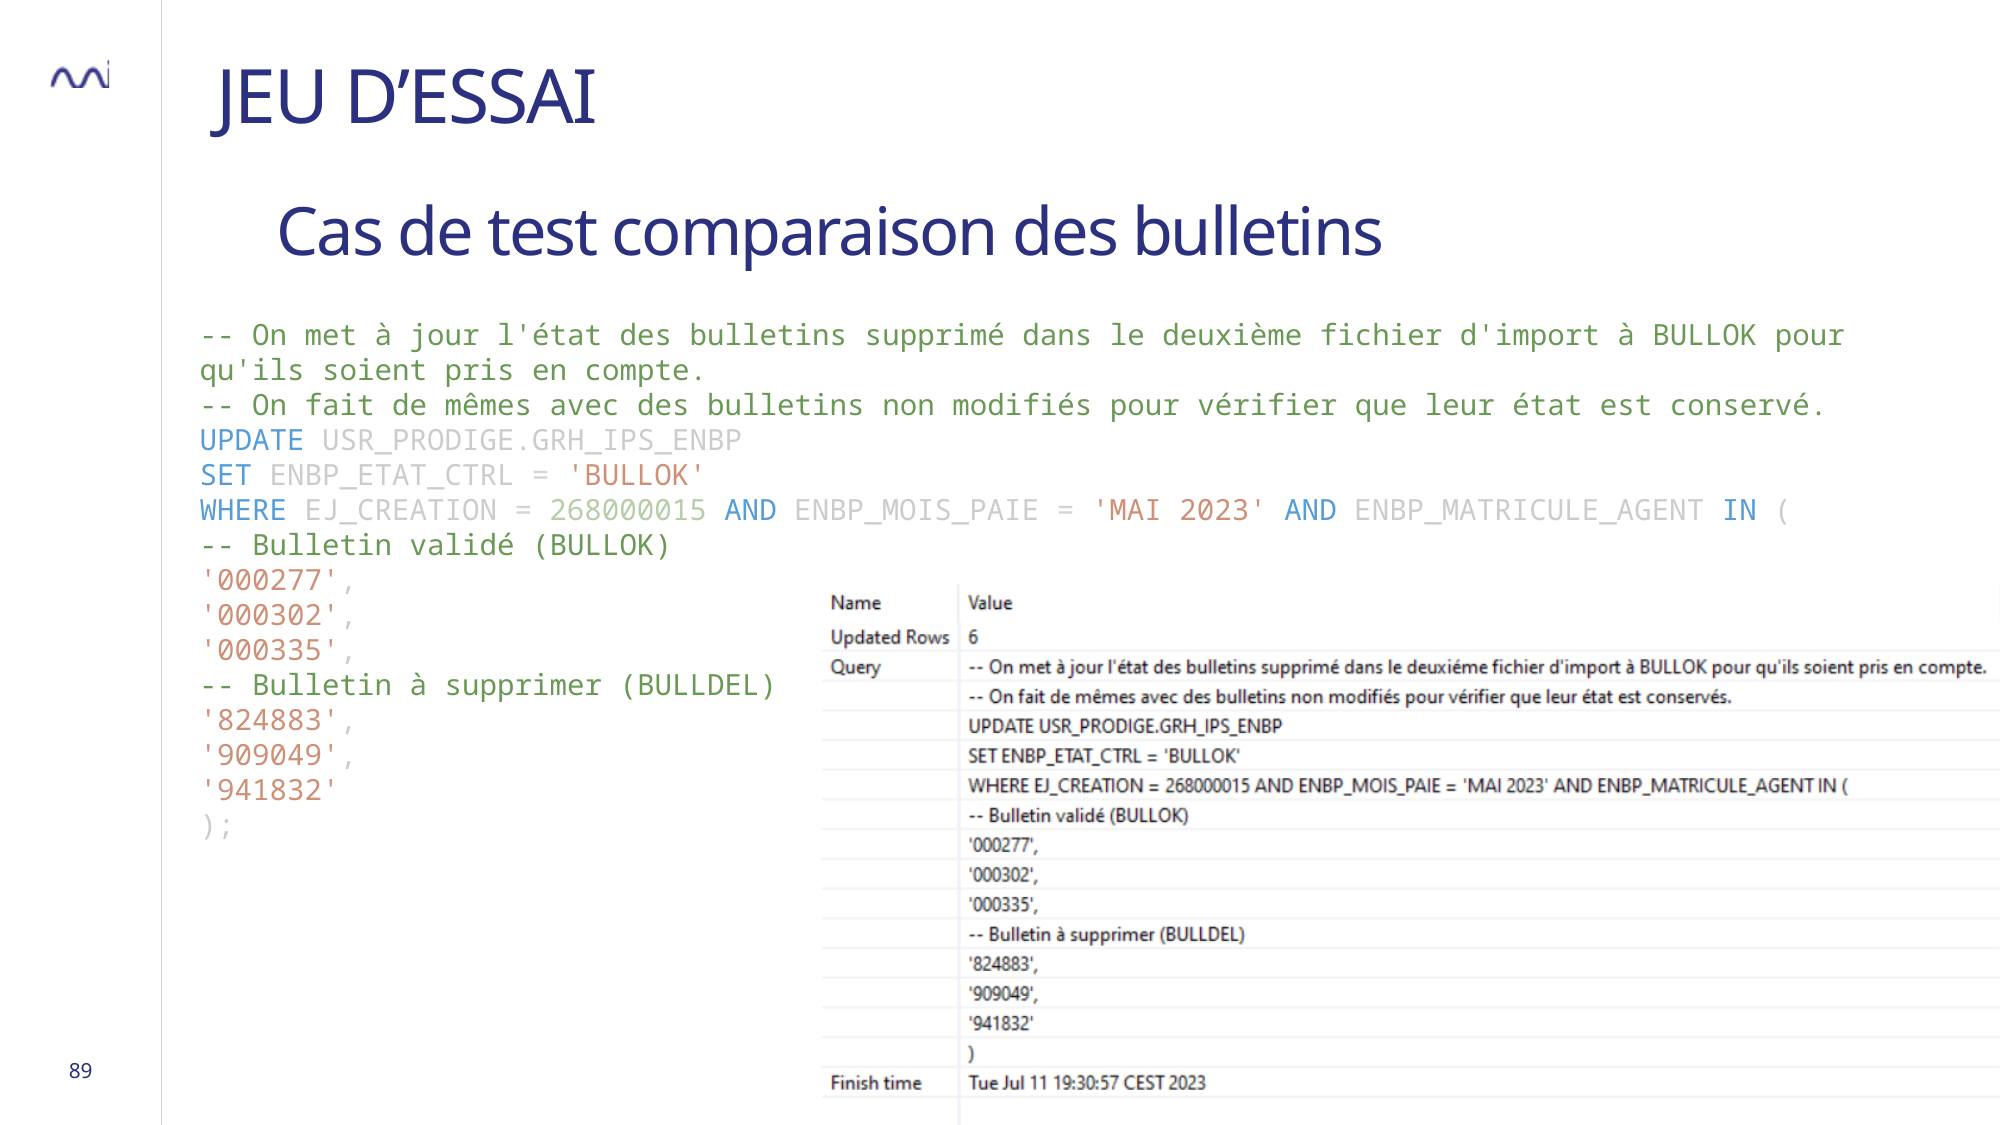

JEU D’ESSAI
Cas de test comparaison des bulletins
-- On met à jour l'état des bulletins supprimé dans le deuxième fichier d'import à BULLOK pour qu'ils soient pris en compte.
-- On fait de mêmes avec des bulletins non modifiés pour vérifier que leur état est conservé.
UPDATE USR_PRODIGE.GRH_IPS_ENBP
SET ENBP_ETAT_CTRL = 'BULLOK'
WHERE EJ_CREATION = 268000015 AND ENBP_MOIS_PAIE = 'MAI 2023' AND ENBP_MATRICULE_AGENT IN (
-- Bulletin validé (BULLOK)
'000277',
'000302',
'000335',
-- Bulletin à supprimer (BULLDEL)
'824883',
'909049',
'941832'
);